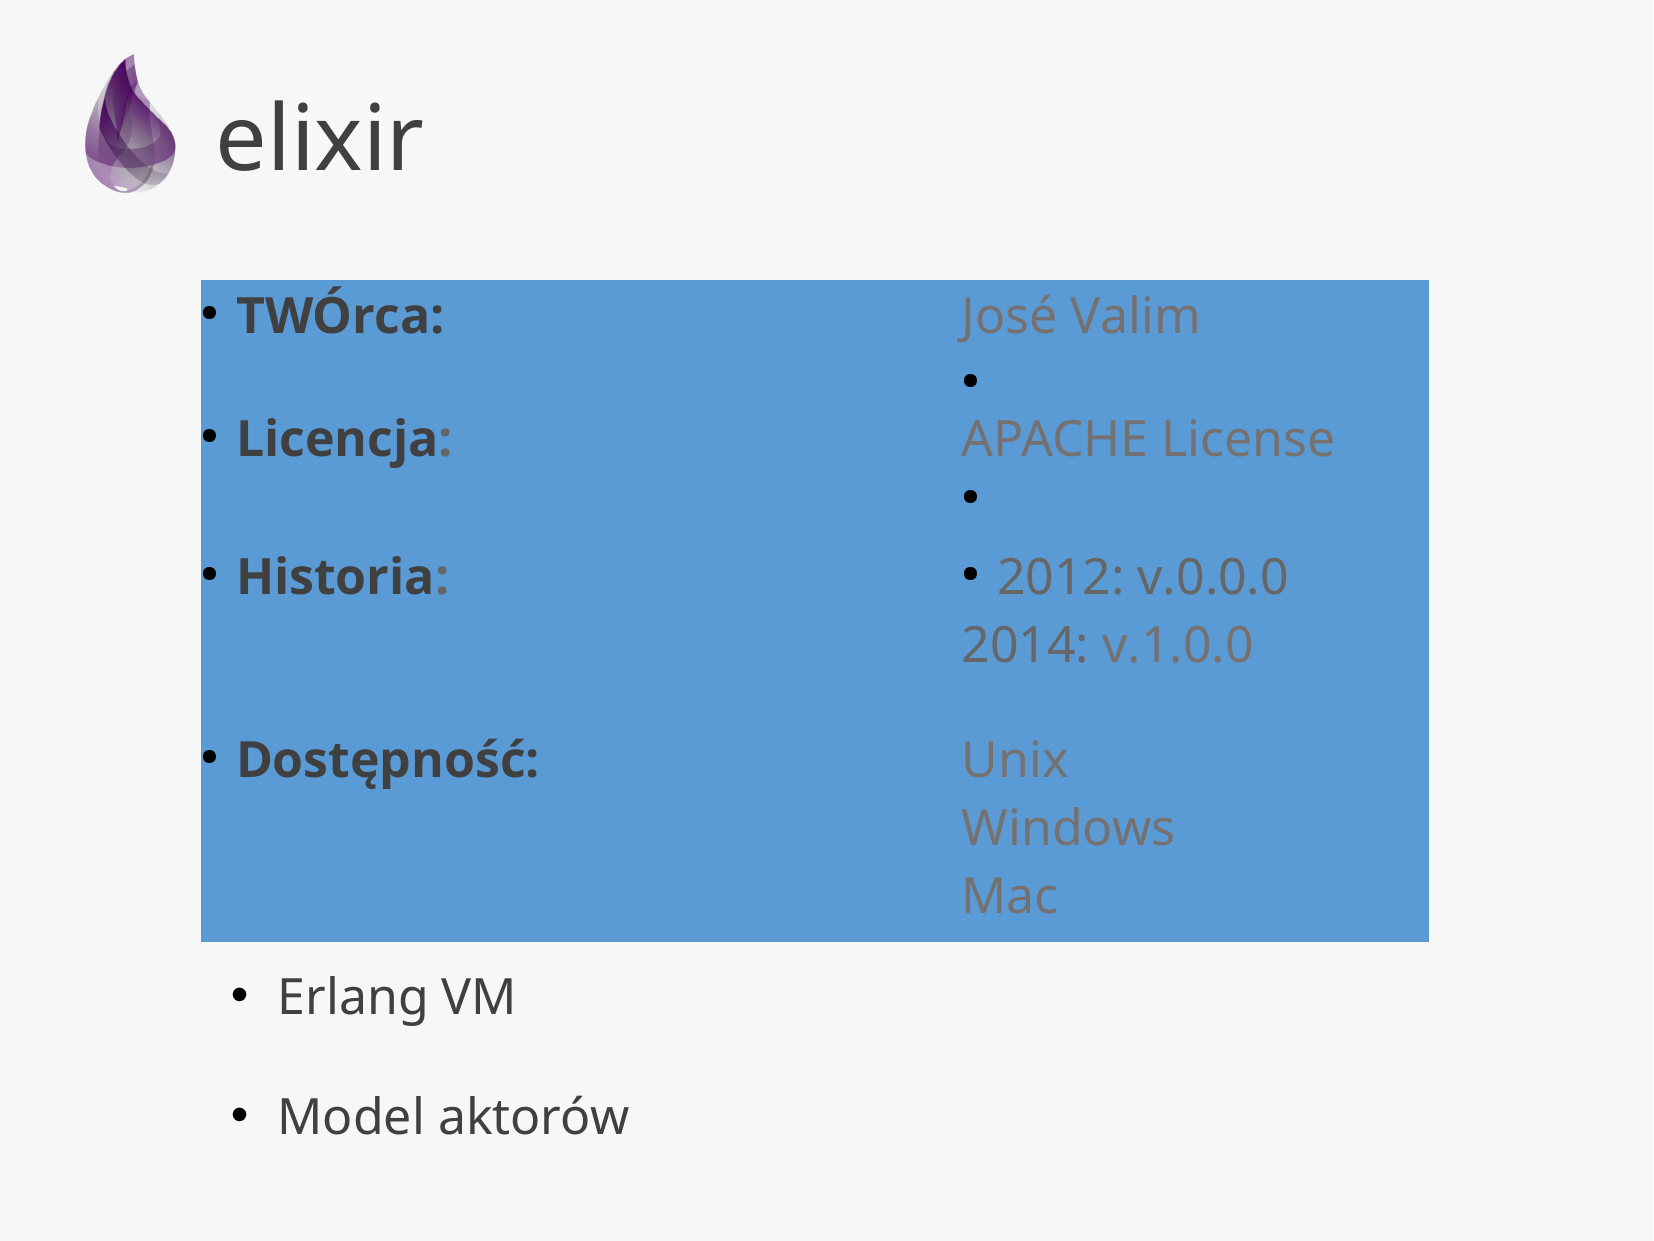

# elixir
| TWÓrca: | José Valim |
| --- | --- |
| Licencja: | APACHE License |
| Historia: | 2012: v.0.0.0 2014: v.1.0.0 |
| Dostępność: | Unix Windows Mac |
Erlang VM
Model aktorów